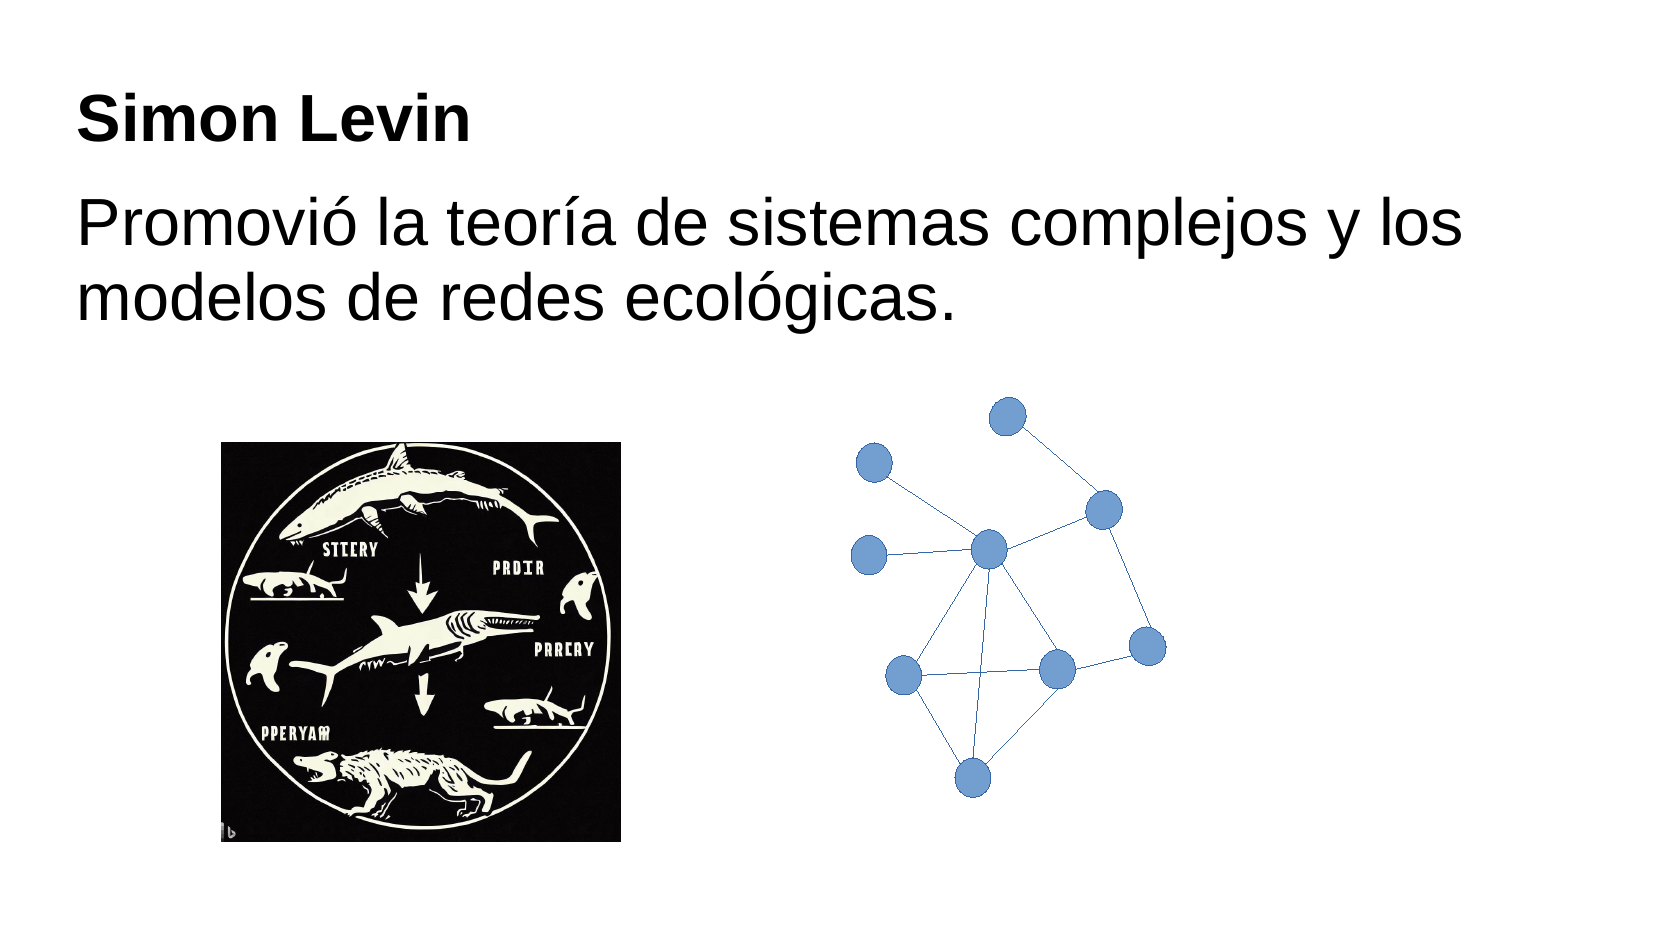

# Simon Levin
Promovió la teoría de sistemas complejos y los modelos de redes ecológicas.